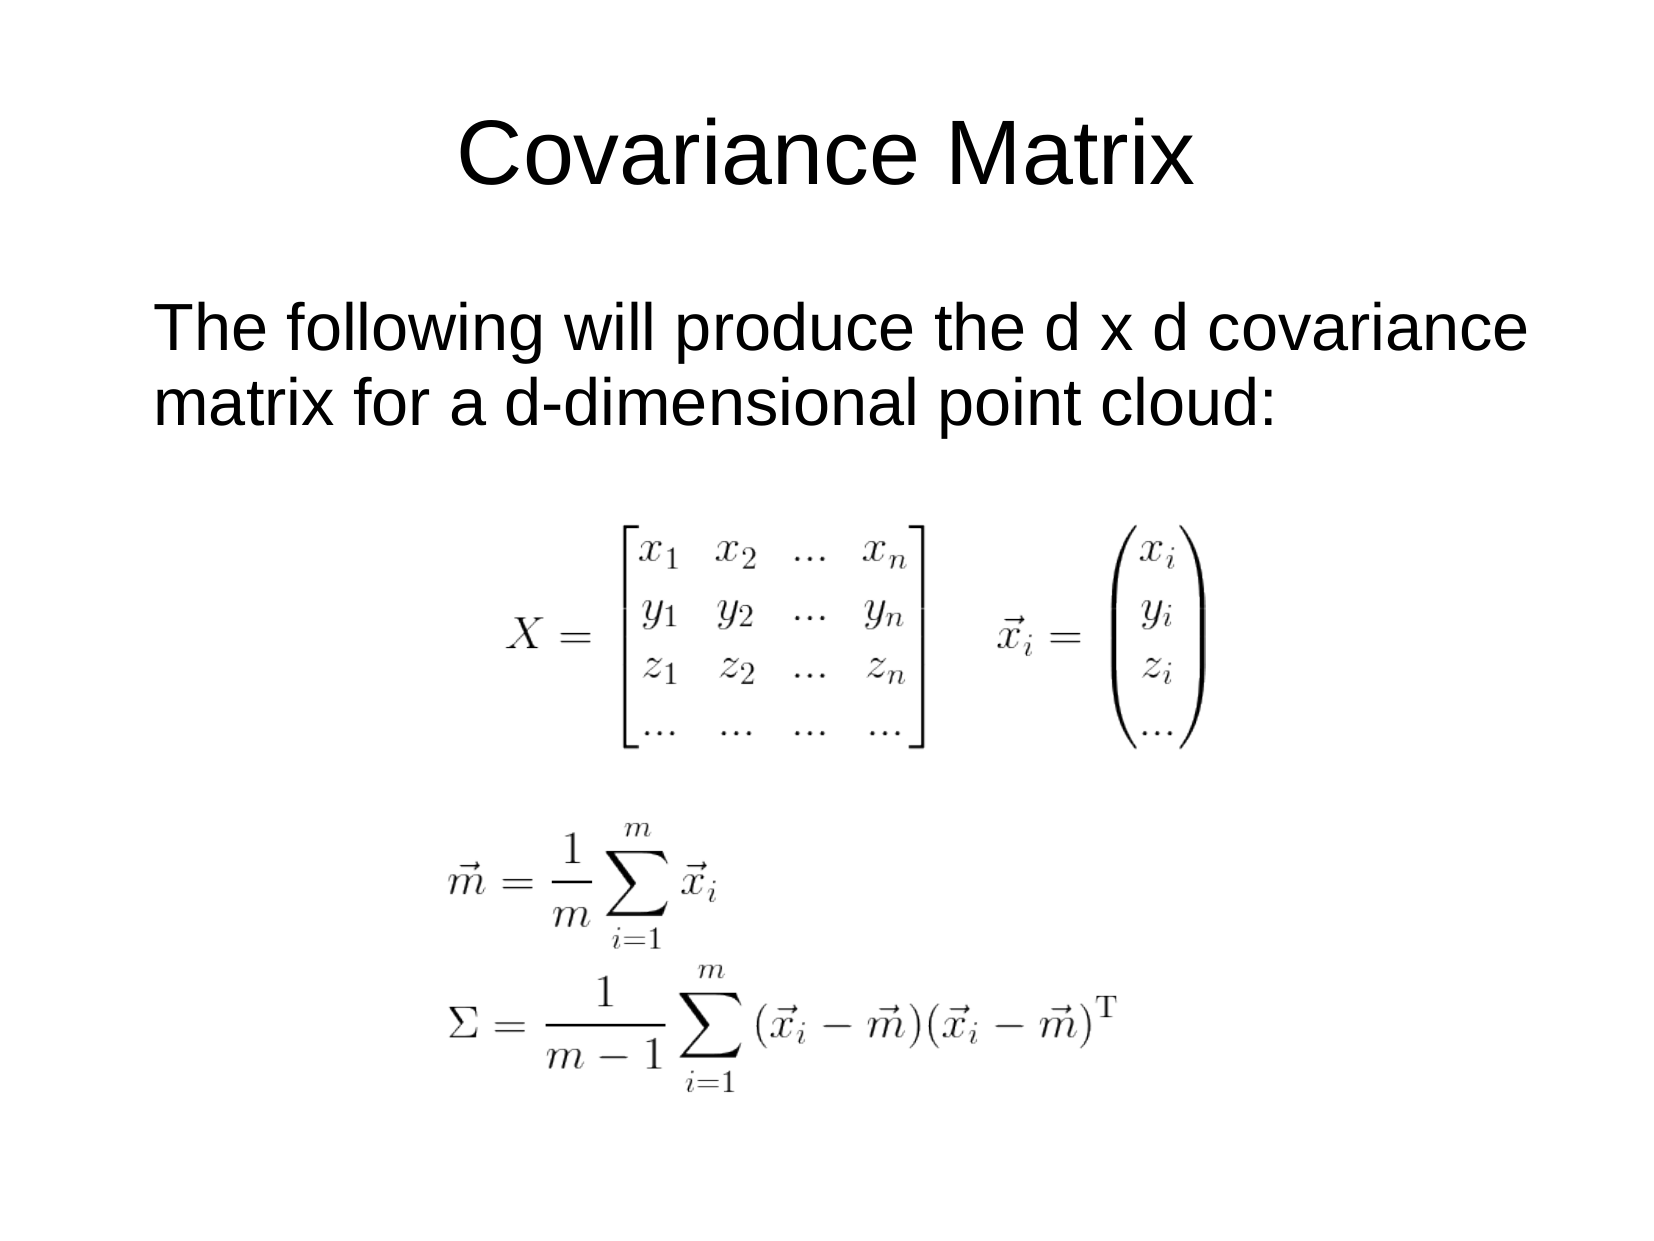

# Covariance Matrix
The following will produce the d x d covariance matrix for a d-dimensional point cloud: